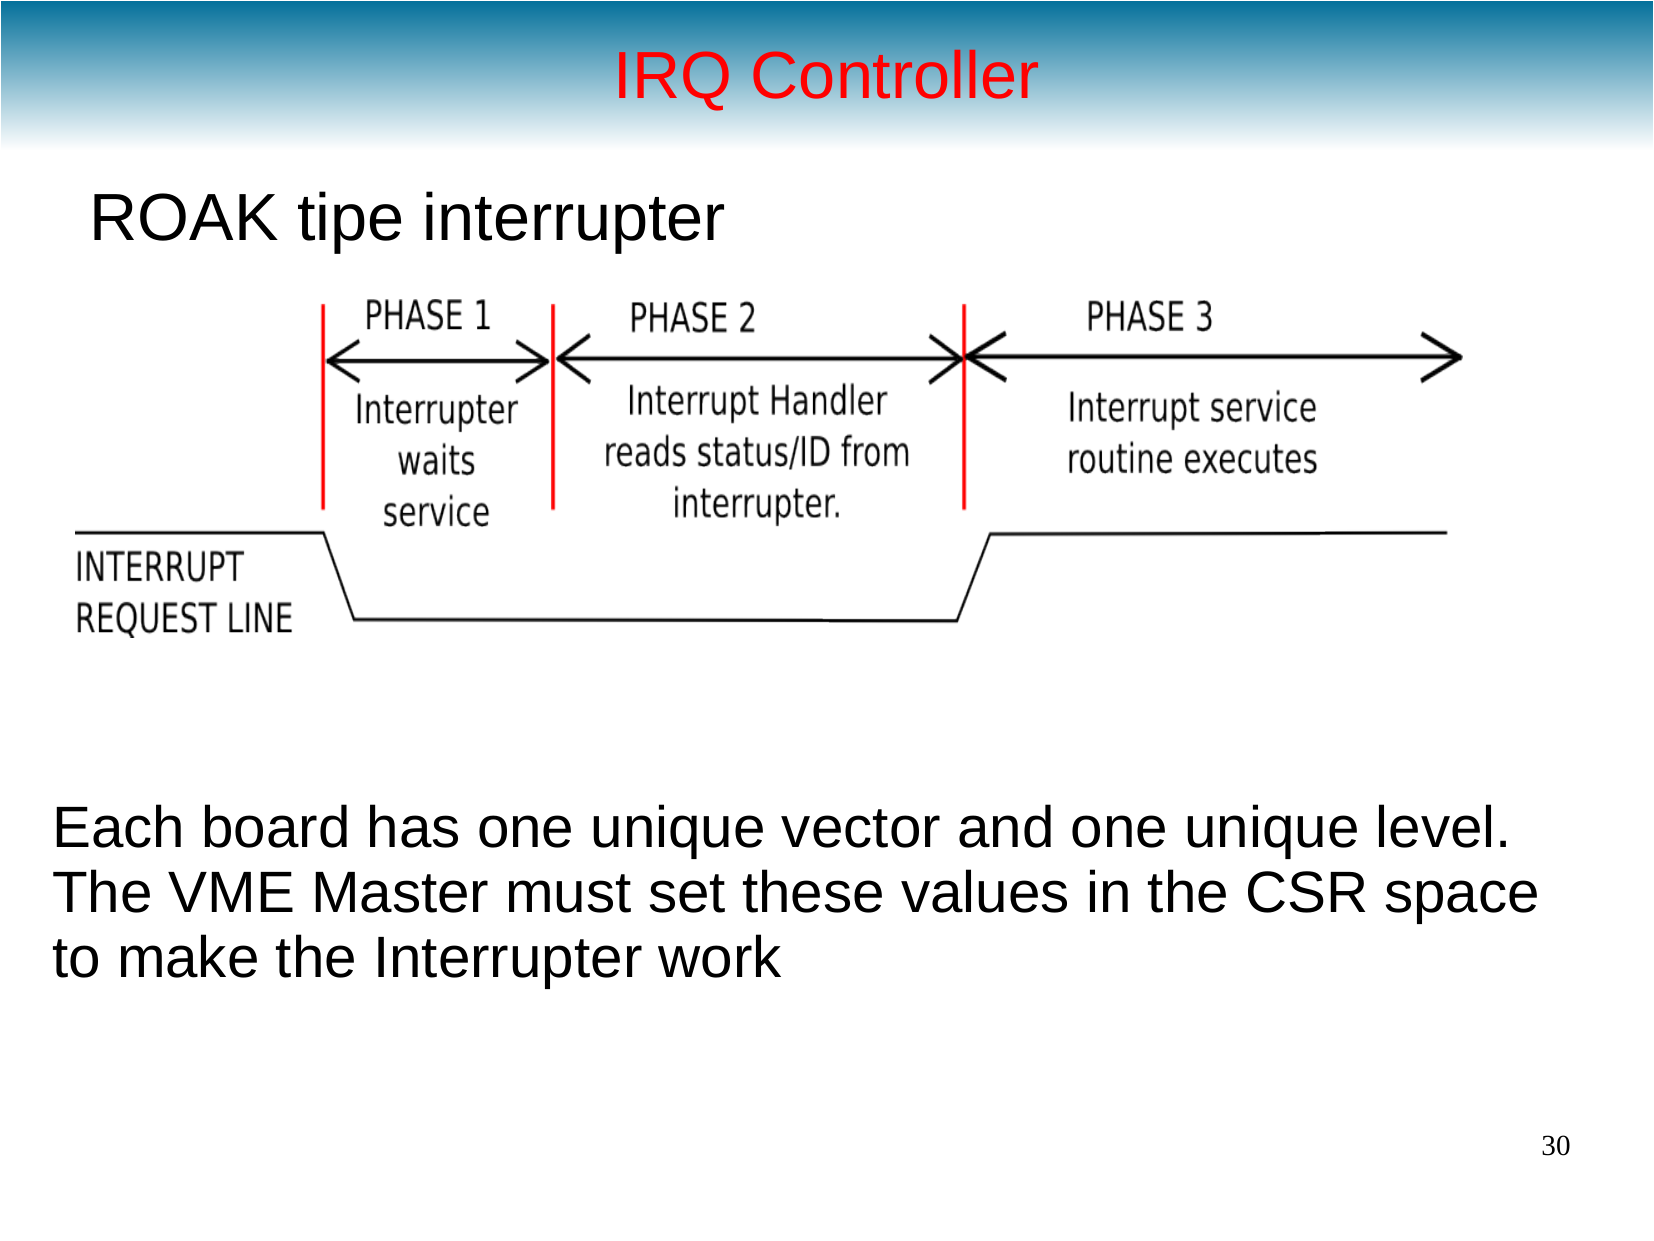

IRQ Controller
ROAK tipe interrupter
Each board has one unique vector and one unique level.
The VME Master must set these values in the CSR space
to make the Interrupter work
30